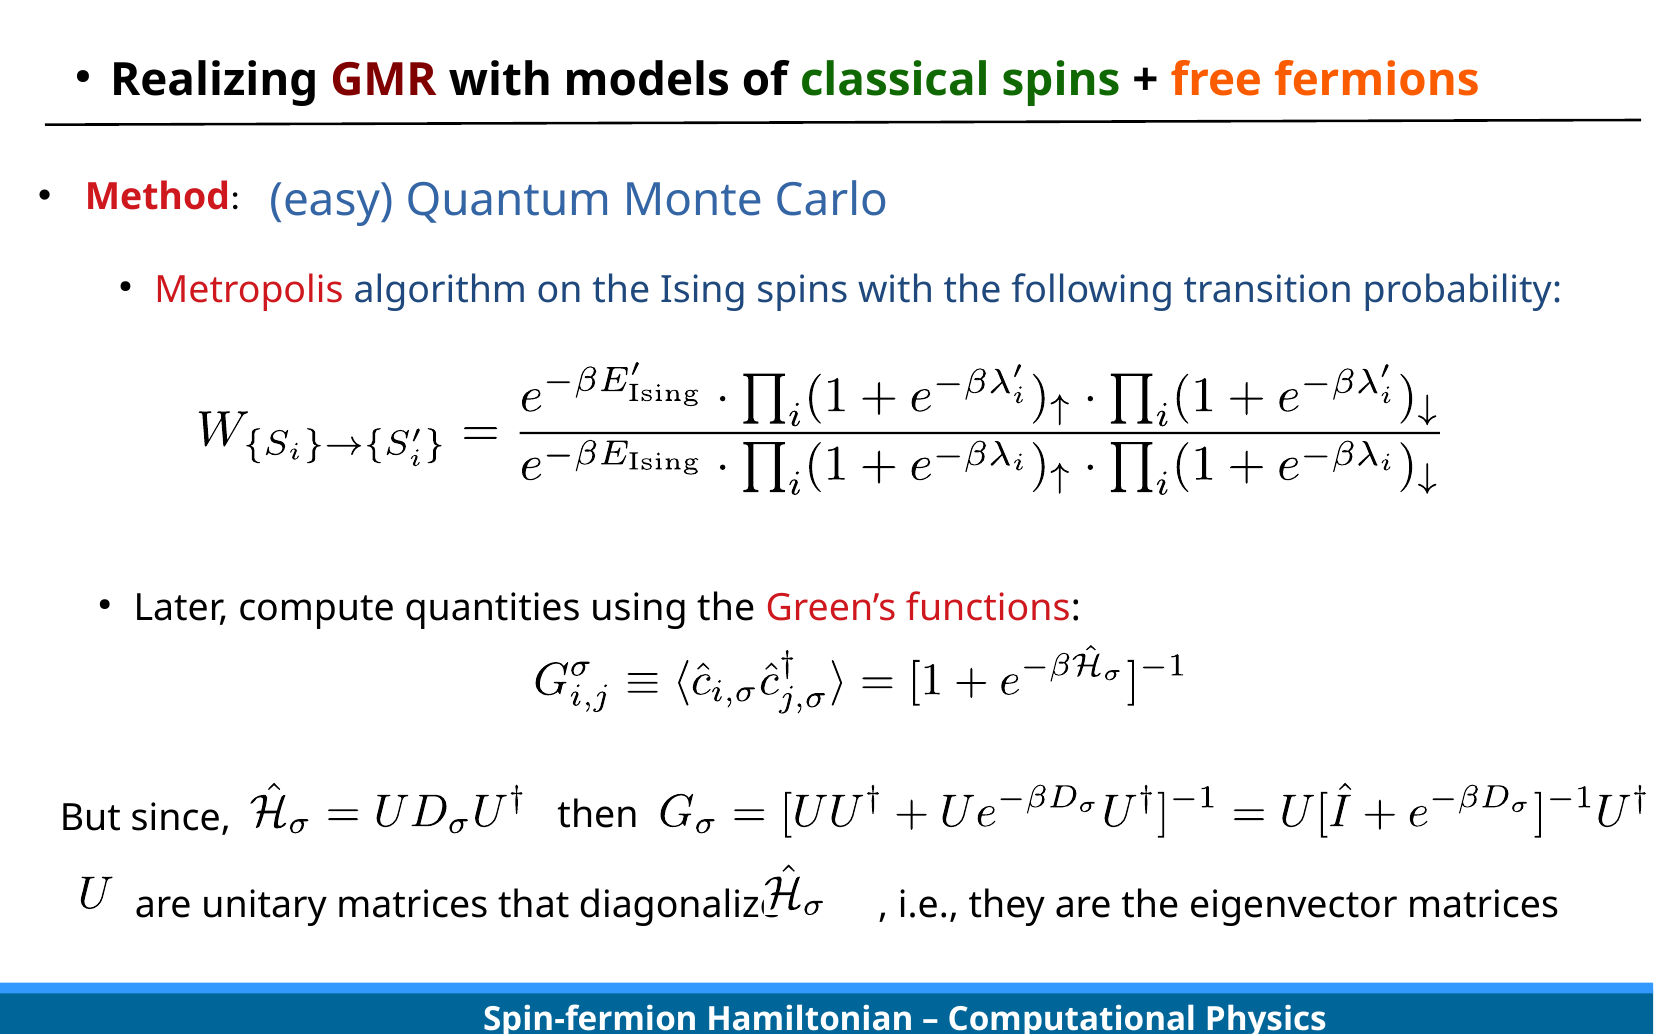

Realizing GMR with models of classical spins + free fermions
(easy) Quantum Monte Carlo
Method:
Metropolis algorithm on the Ising spins with the following transition probability:
Later, compute quantities using the Green’s functions:
then
But since,
are unitary matrices that diagonalize , i.e., they are the eigenvector matrices